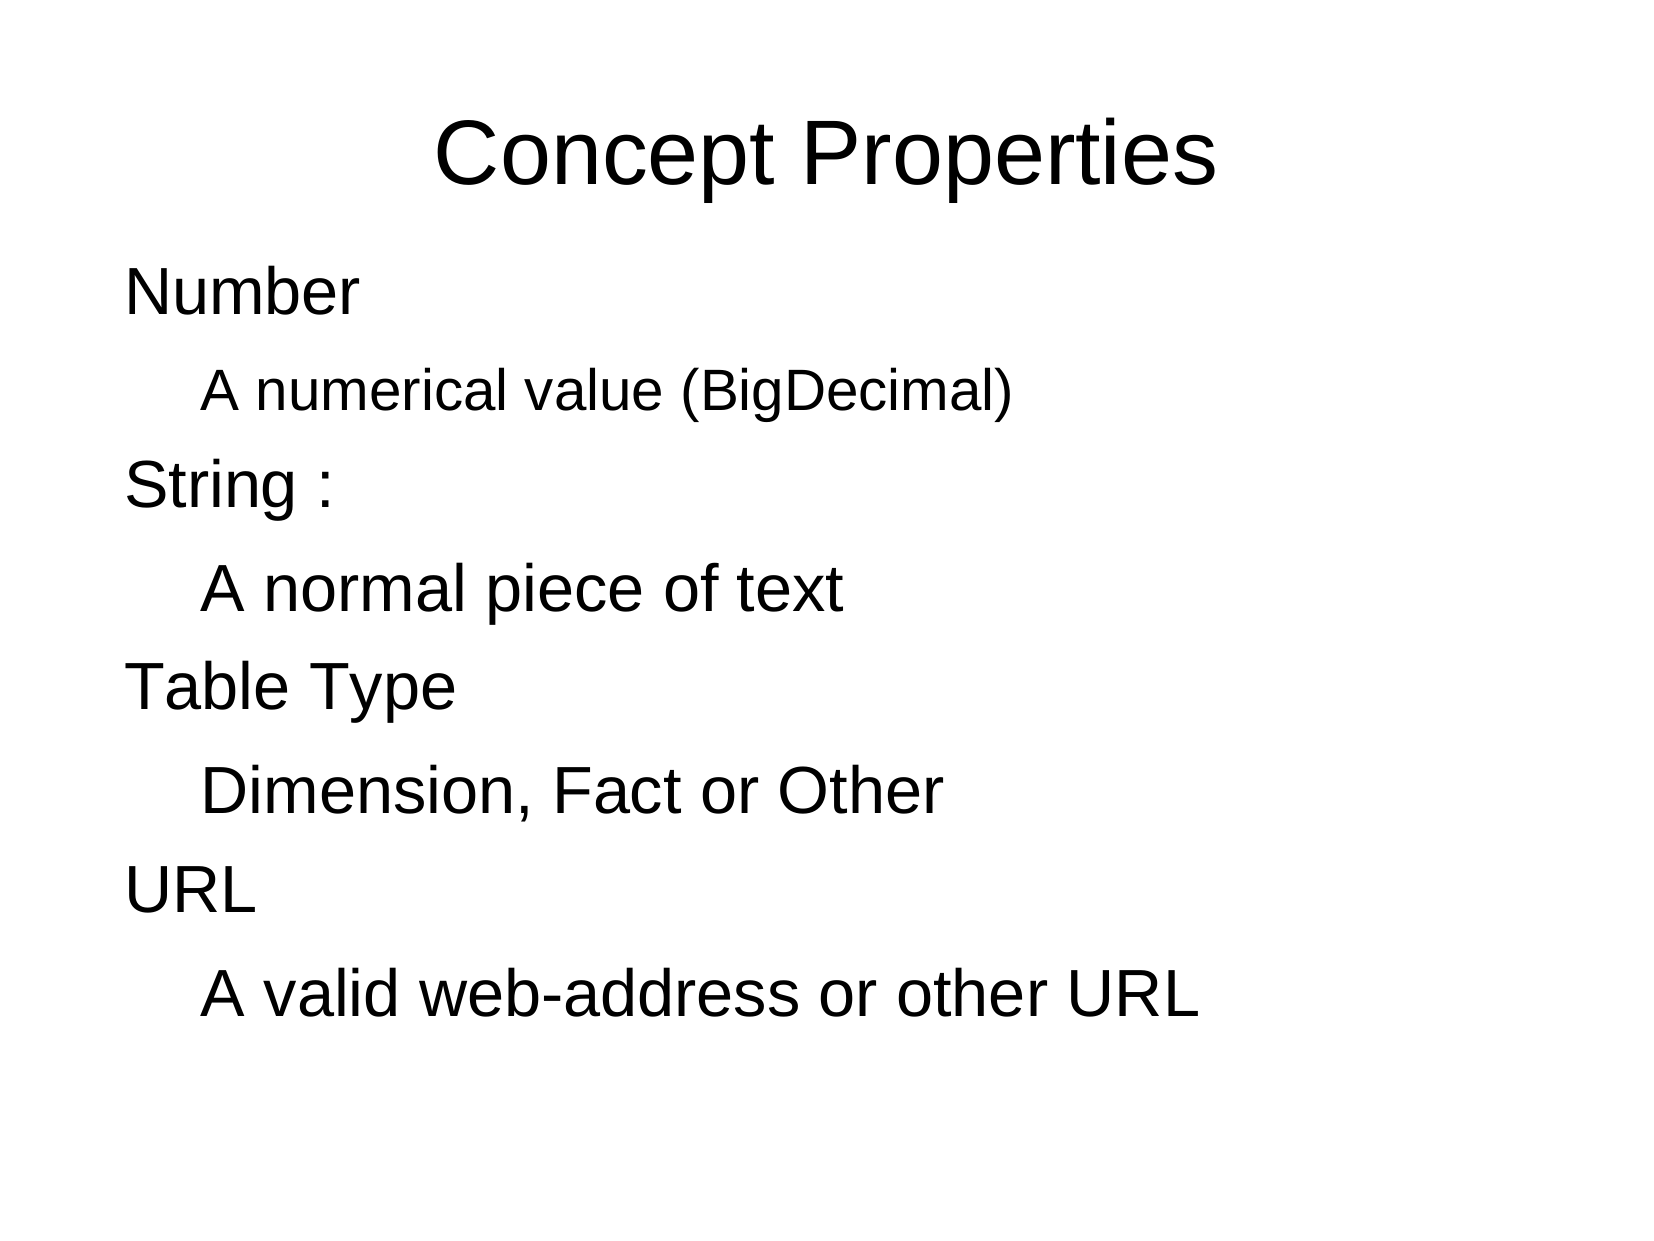

# Concept Properties
Number
A numerical value (BigDecimal)
String :
A normal piece of text
Table Type
Dimension, Fact or Other
URL
A valid web-address or other URL